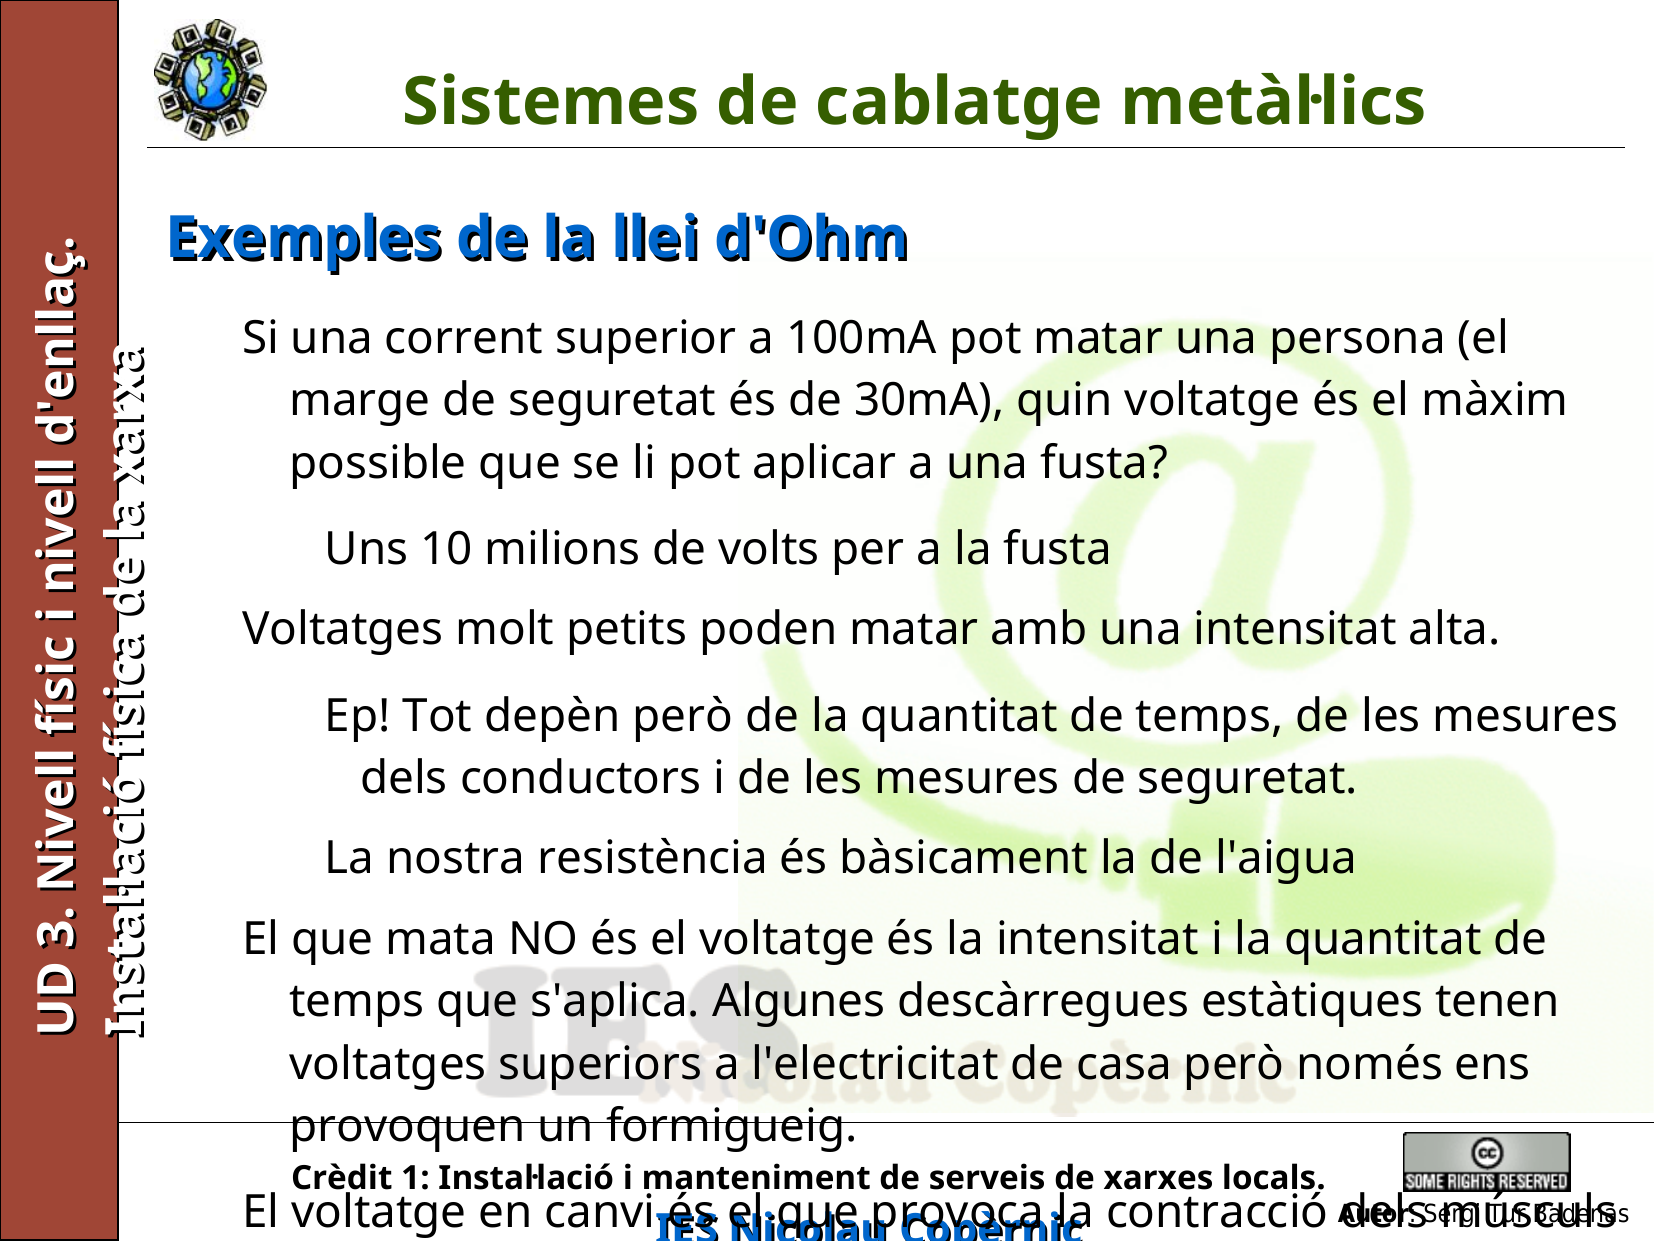

# Sistemes de cablatge metàl·lics
Exemples de la llei d'Ohm
Si una corrent superior a 100mA pot matar una persona (el marge de seguretat és de 30mA), quin voltatge és el màxim possible que se li pot aplicar a una fusta?
Uns 10 milions de volts per a la fusta
Voltatges molt petits poden matar amb una intensitat alta.
Ep! Tot depèn però de la quantitat de temps, de les mesures dels conductors i de les mesures de seguretat.
La nostra resistència és bàsicament la de l'aigua
El que mata NO és el voltatge és la intensitat i la quantitat de temps que s'aplica. Algunes descàrregues estàtiques tenen voltatges superiors a l'electricitat de casa però només ens provoquen un formigueig.
El voltatge en canvi és el que provoca la contracció dels músculs
Corrent elèctric a la wikipedia